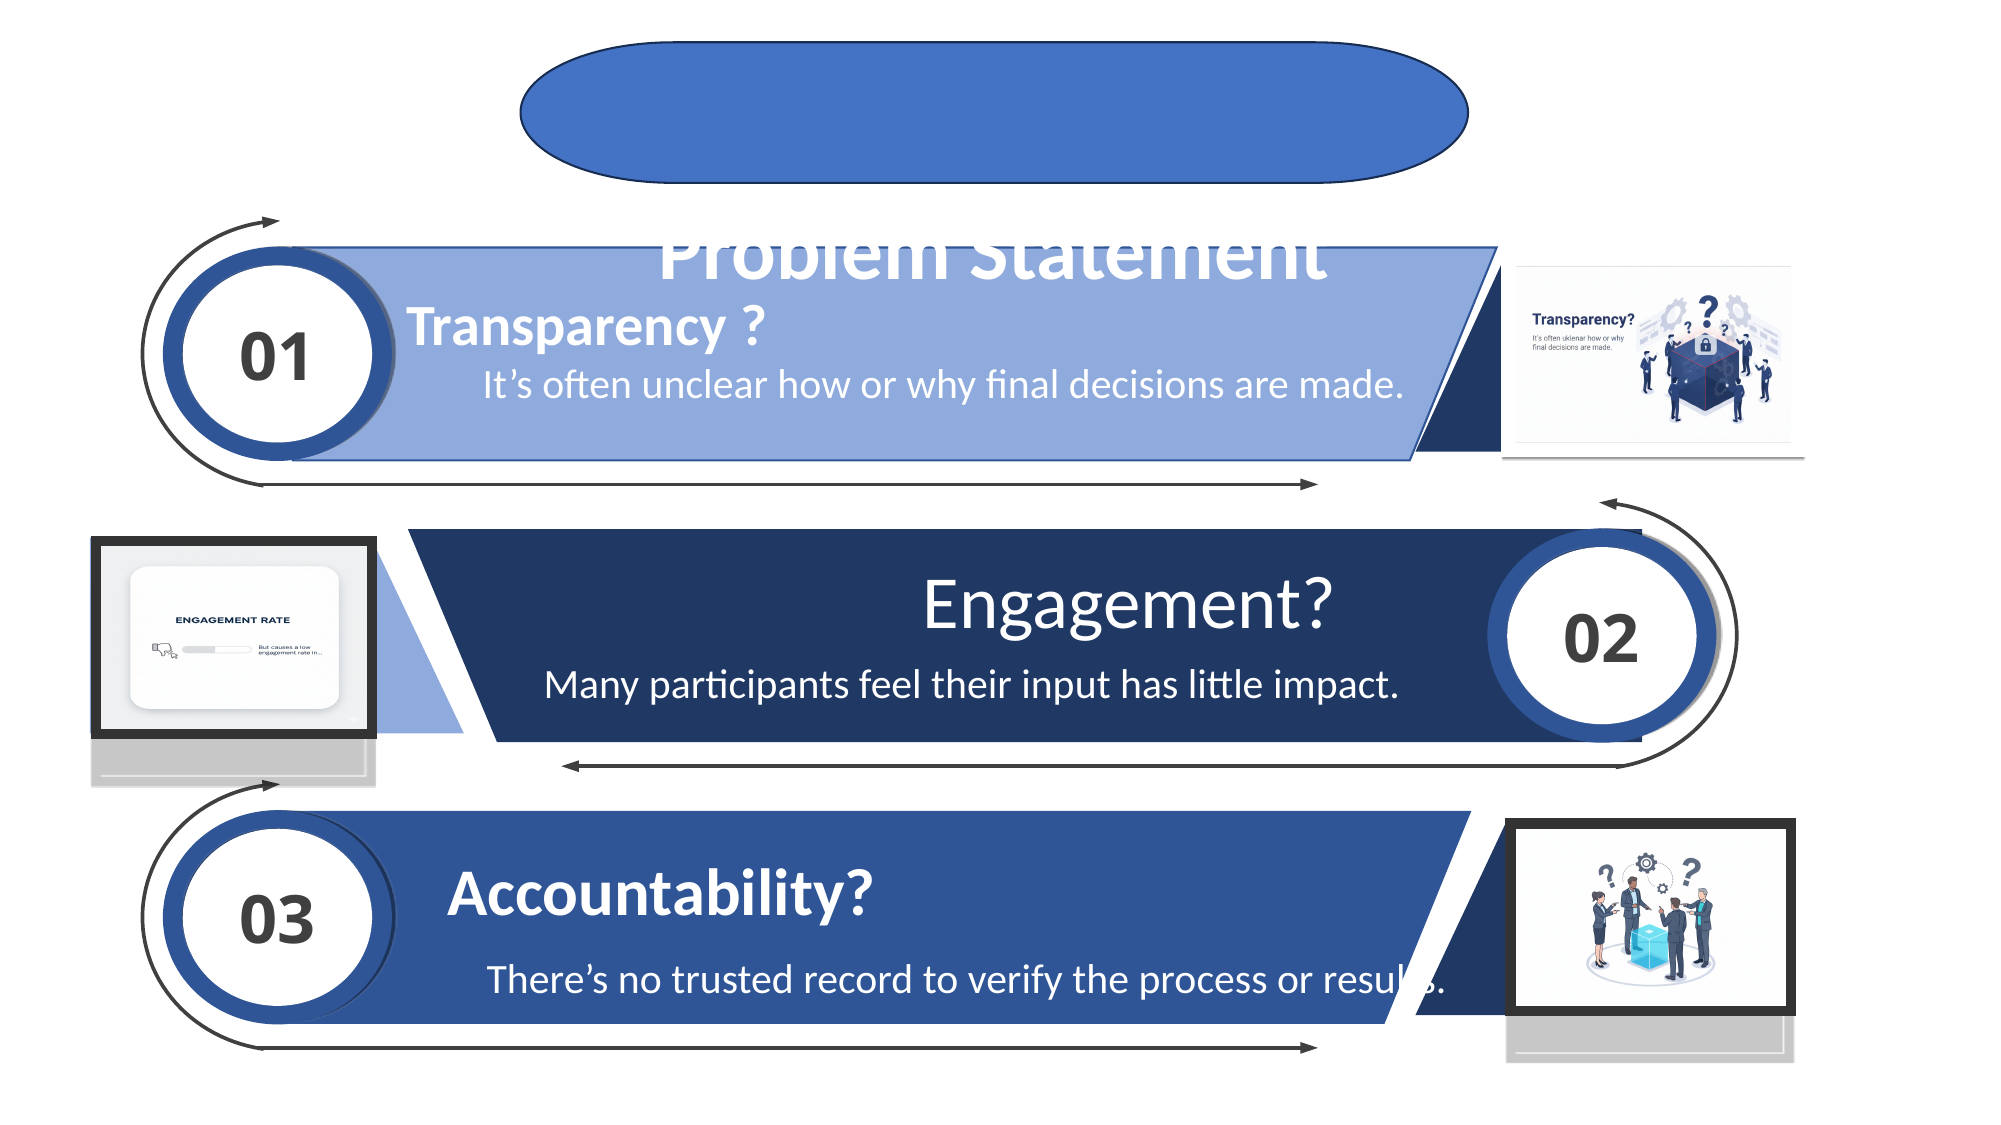

Problem Statement
01
Transparency ?
 It’s often unclear how or why final decisions are made.
02
03
Accountability?
 Many participants feel their input has little impact.
Engagement?
There’s no trusted record to verify the process or results.